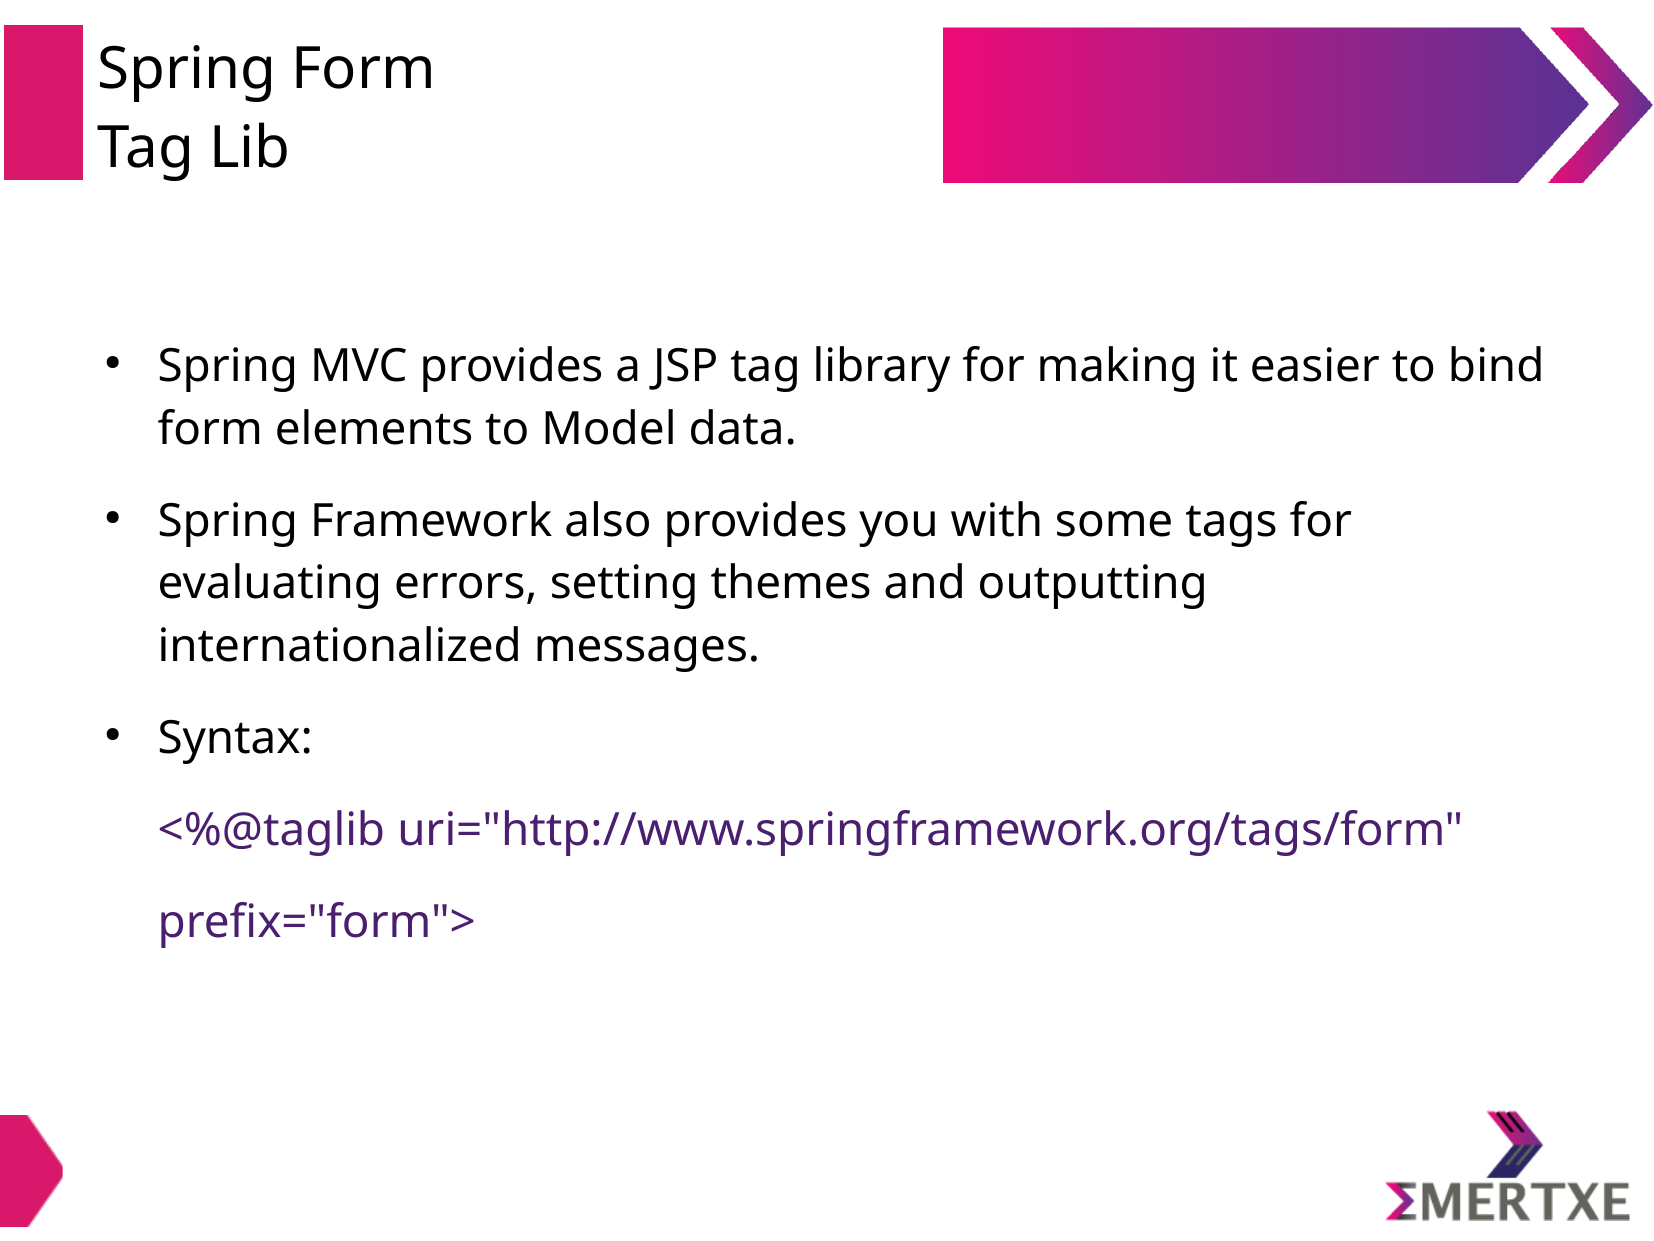

# Spring Form Tag Lib
Spring MVC provides a JSP tag library for making it easier to bind form elements to Model data.
Spring Framework also provides you with some tags for evaluating errors, setting themes and outputting internationalized messages.
Syntax:
<%@taglib uri="http://www.springframework.org/tags/form"
prefix="form">